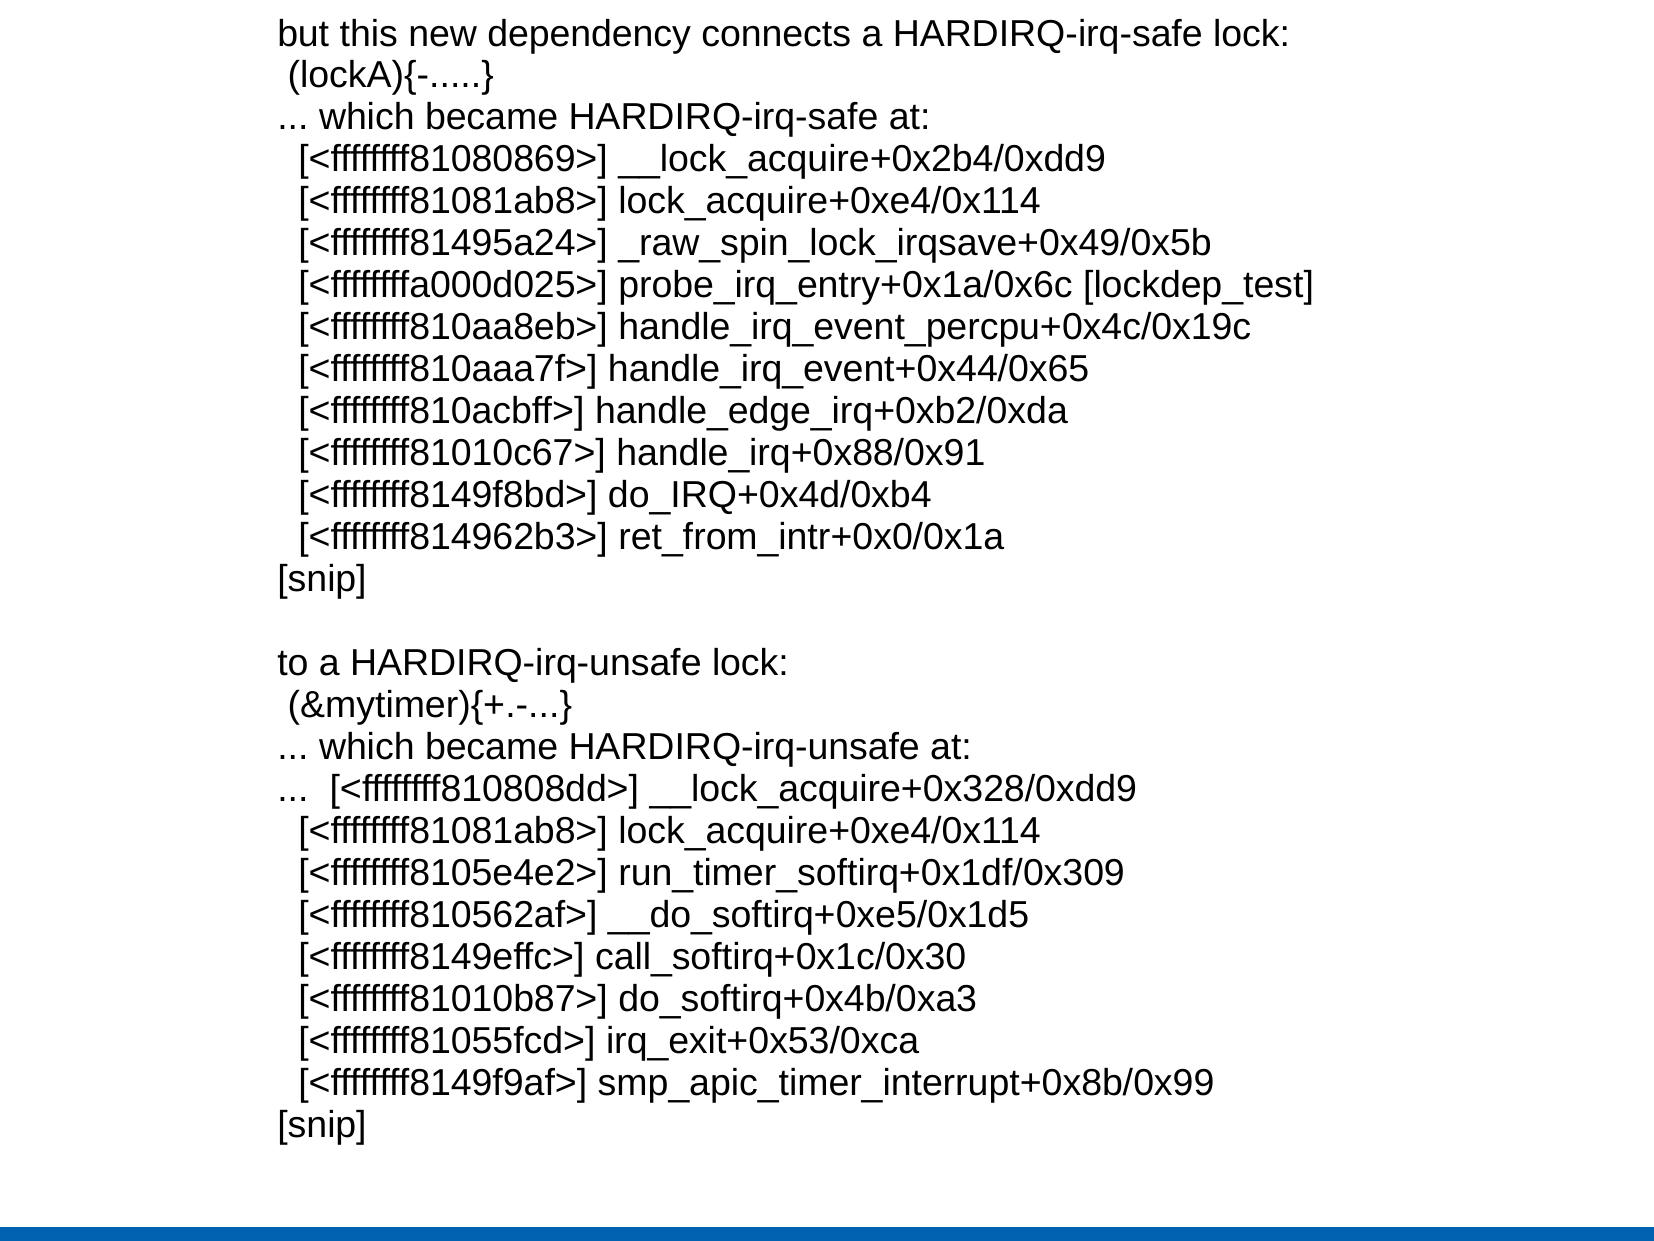

but this new dependency connects a HARDIRQ-irq-safe lock:
 (lockA){-.....}
... which became HARDIRQ-irq-safe at:
 [<ffffffff81080869>] __lock_acquire+0x2b4/0xdd9
 [<ffffffff81081ab8>] lock_acquire+0xe4/0x114
 [<ffffffff81495a24>] _raw_spin_lock_irqsave+0x49/0x5b
 [<ffffffffa000d025>] probe_irq_entry+0x1a/0x6c [lockdep_test]
 [<ffffffff810aa8eb>] handle_irq_event_percpu+0x4c/0x19c
 [<ffffffff810aaa7f>] handle_irq_event+0x44/0x65
 [<ffffffff810acbff>] handle_edge_irq+0xb2/0xda
 [<ffffffff81010c67>] handle_irq+0x88/0x91
 [<ffffffff8149f8bd>] do_IRQ+0x4d/0xb4
 [<ffffffff814962b3>] ret_from_intr+0x0/0x1a
[snip]
to a HARDIRQ-irq-unsafe lock:
 (&mytimer){+.-...}
... which became HARDIRQ-irq-unsafe at:
... [<ffffffff810808dd>] __lock_acquire+0x328/0xdd9
 [<ffffffff81081ab8>] lock_acquire+0xe4/0x114
 [<ffffffff8105e4e2>] run_timer_softirq+0x1df/0x309
 [<ffffffff810562af>] __do_softirq+0xe5/0x1d5
 [<ffffffff8149effc>] call_softirq+0x1c/0x30
 [<ffffffff81010b87>] do_softirq+0x4b/0xa3
 [<ffffffff81055fcd>] irq_exit+0x53/0xca
 [<ffffffff8149f9af>] smp_apic_timer_interrupt+0x8b/0x99
[snip]